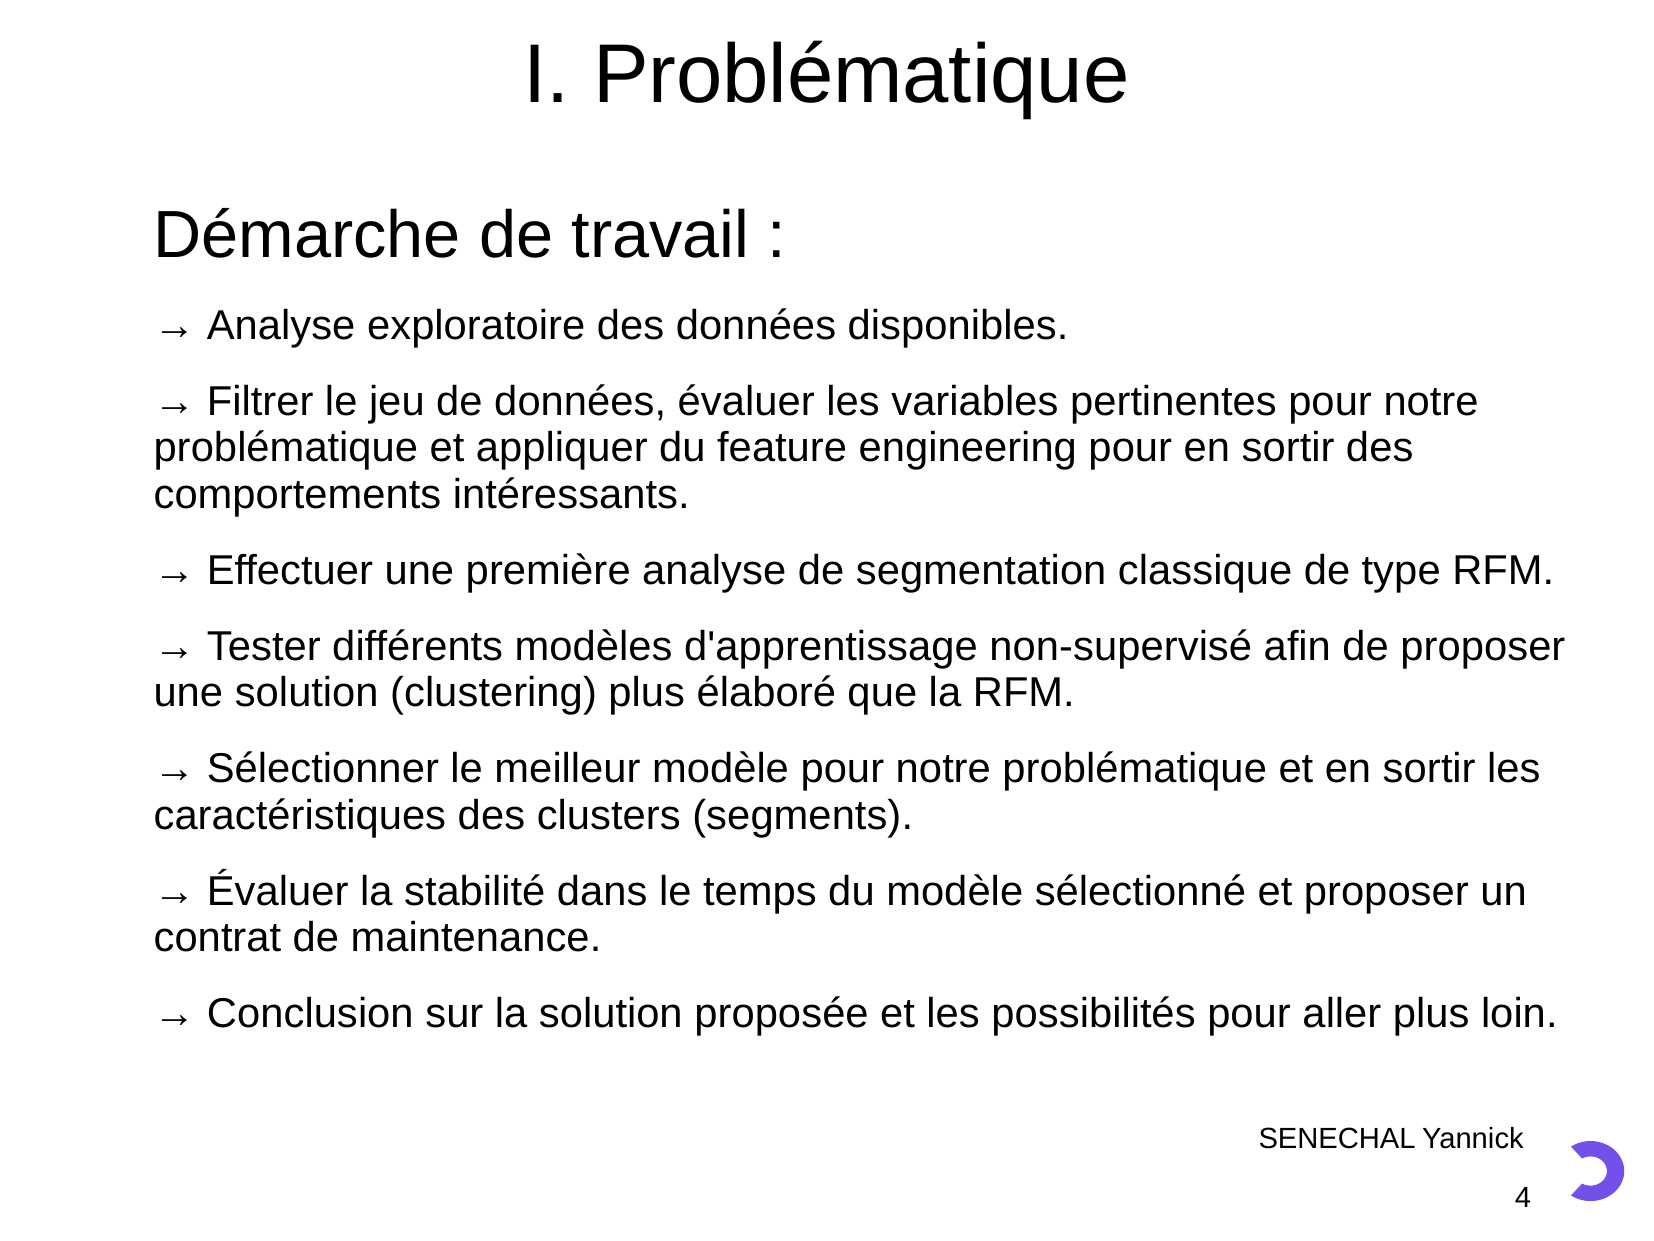

# I. Problématique
Démarche de travail :
→ Analyse exploratoire des données disponibles.
→ Filtrer le jeu de données, évaluer les variables pertinentes pour notre problématique et appliquer du feature engineering pour en sortir des comportements intéressants.
→ Effectuer une première analyse de segmentation classique de type RFM.
→ Tester différents modèles d'apprentissage non-supervisé afin de proposer une solution (clustering) plus élaboré que la RFM.
→ Sélectionner le meilleur modèle pour notre problématique et en sortir les caractéristiques des clusters (segments).
→ Évaluer la stabilité dans le temps du modèle sélectionné et proposer un contrat de maintenance.
→ Conclusion sur la solution proposée et les possibilités pour aller plus loin.
SENECHAL Yannick
4